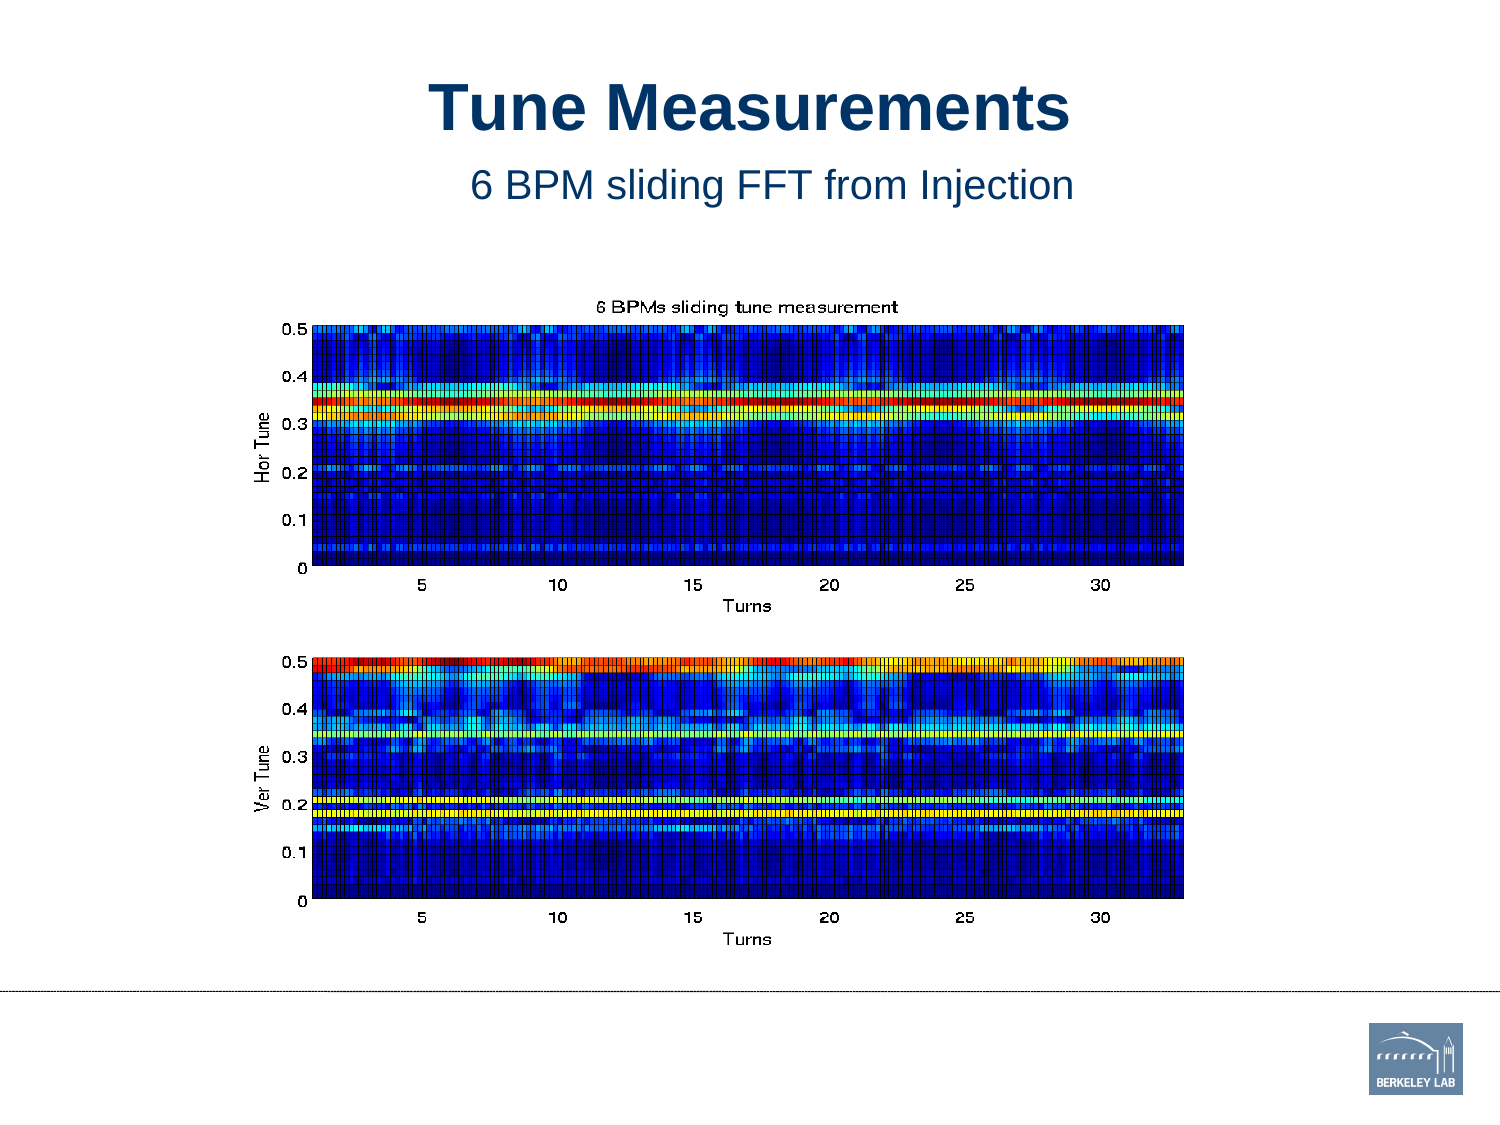

# Tune Measurements
6 BPM sliding FFT from Injection